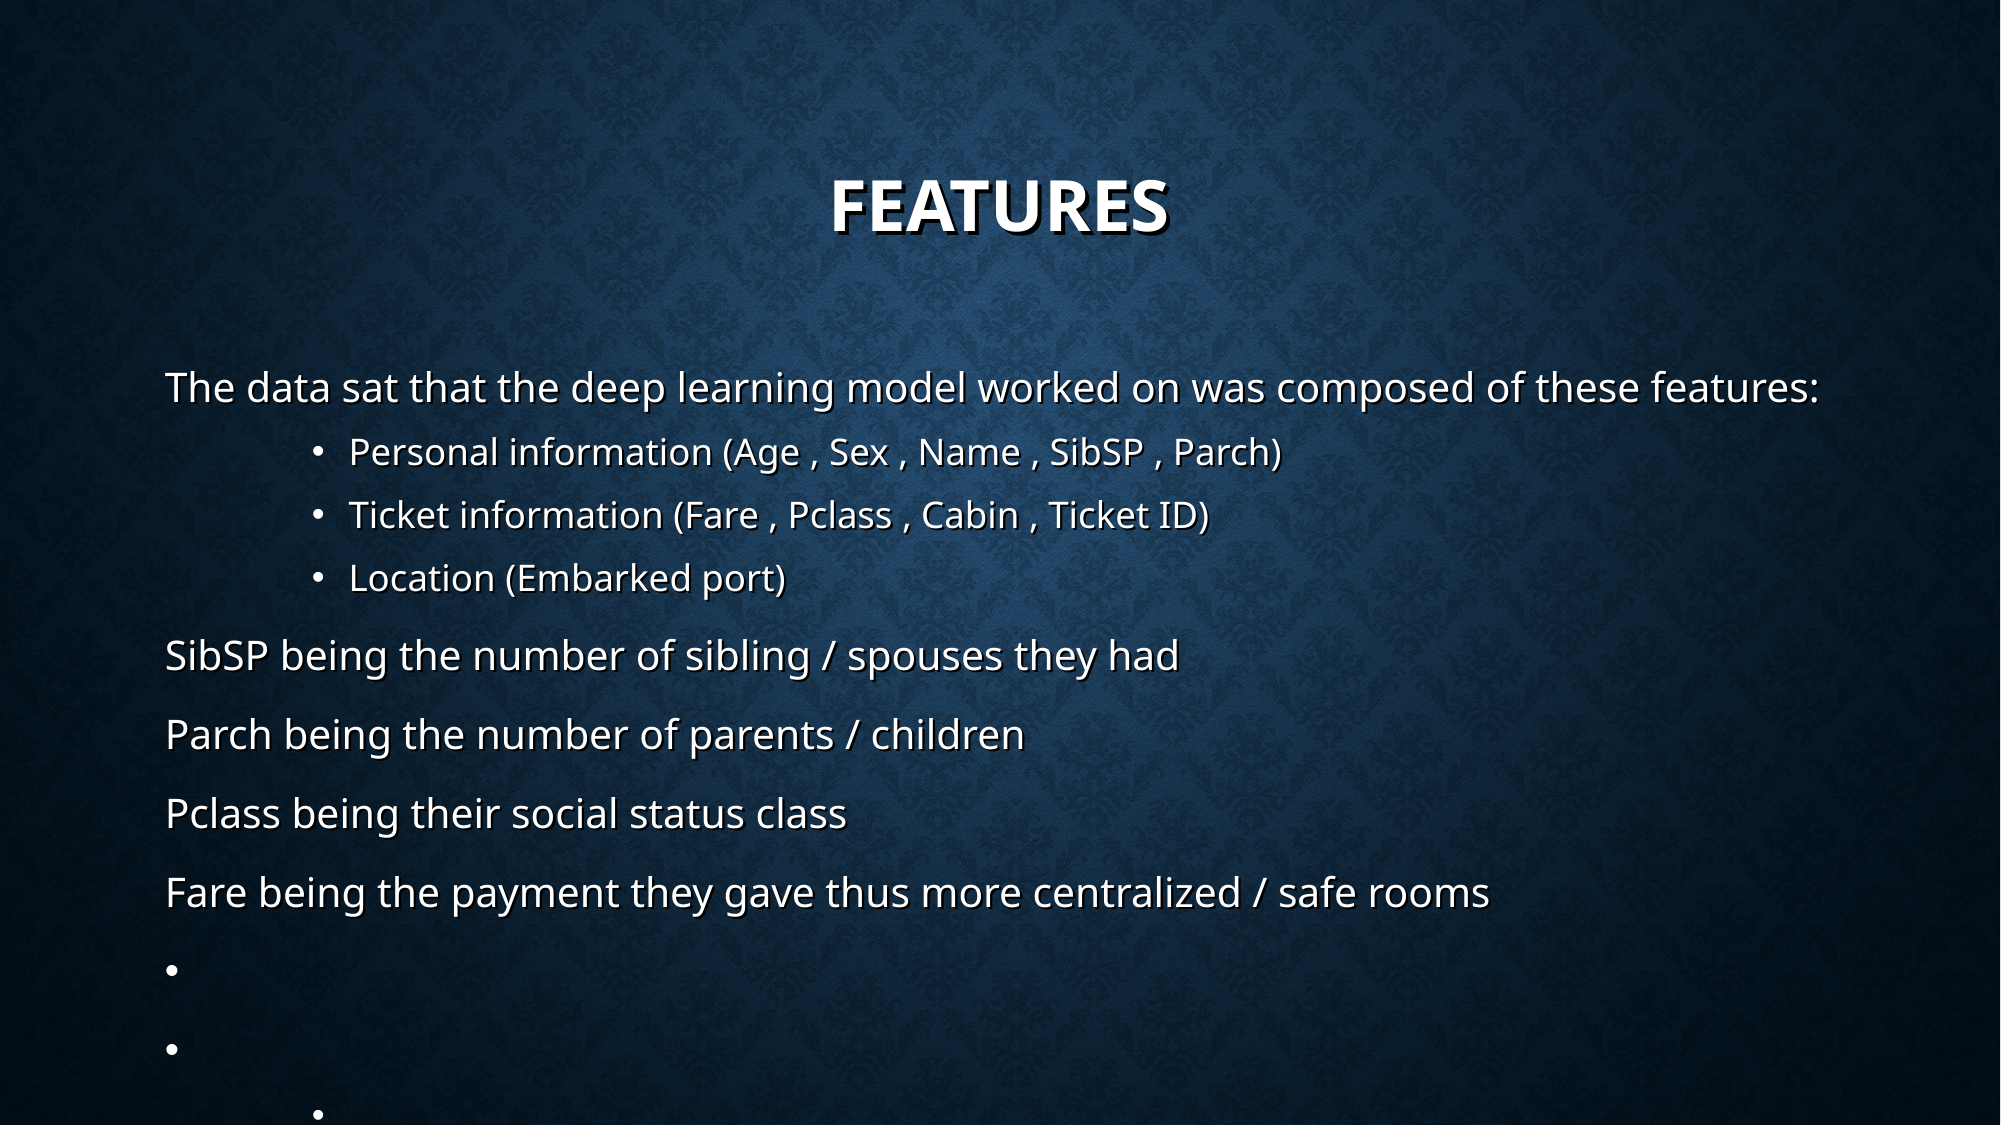

# Features
The data sat that the deep learning model worked on was composed of these features:
Personal information (Age , Sex , Name , SibSP , Parch)
Ticket information (Fare , Pclass , Cabin , Ticket ID)
Location (Embarked port)
SibSP being the number of sibling / spouses they had
Parch being the number of parents / children
Pclass being their social status class
Fare being the payment they gave thus more centralized / safe rooms